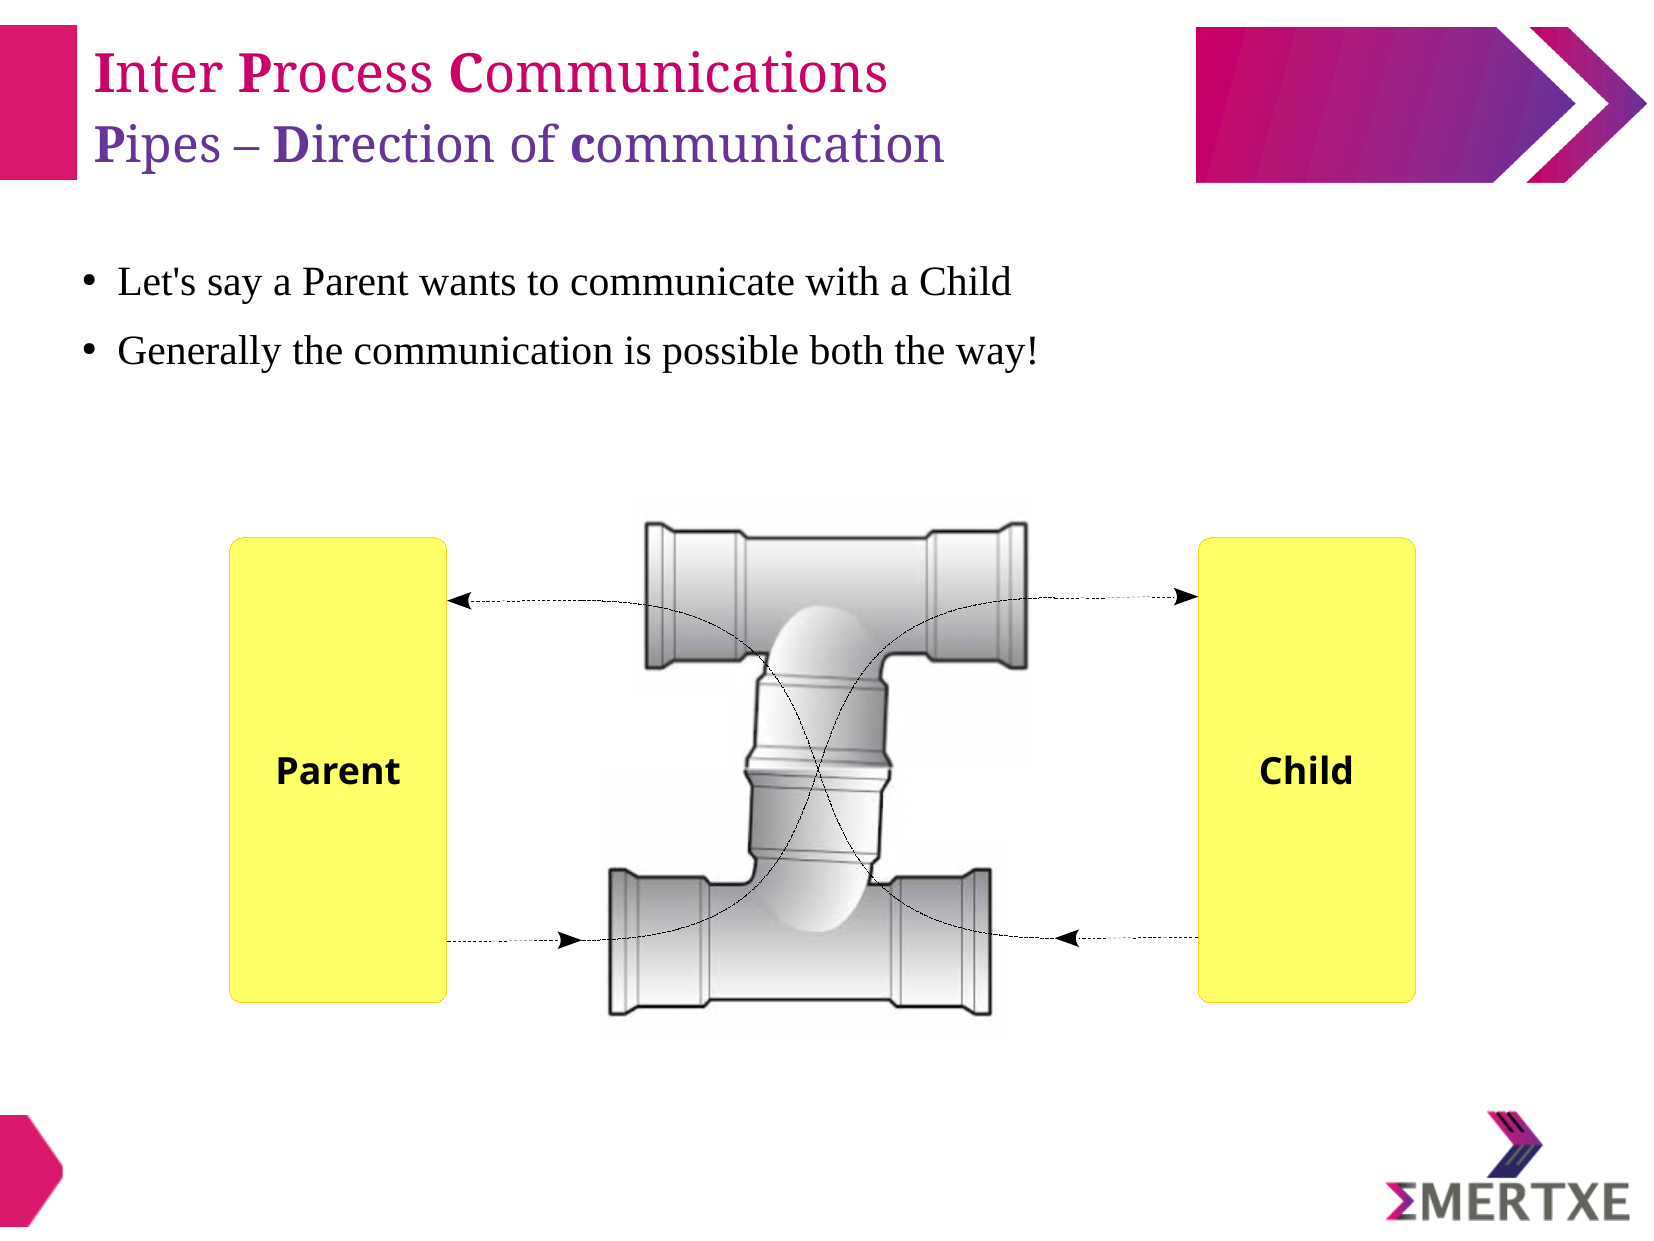

# Inter Process Communications Pipes – Direction of communication
Let's say a Parent wants to communicate with a Child
Generally the communication is possible both the way!
Parent
Child